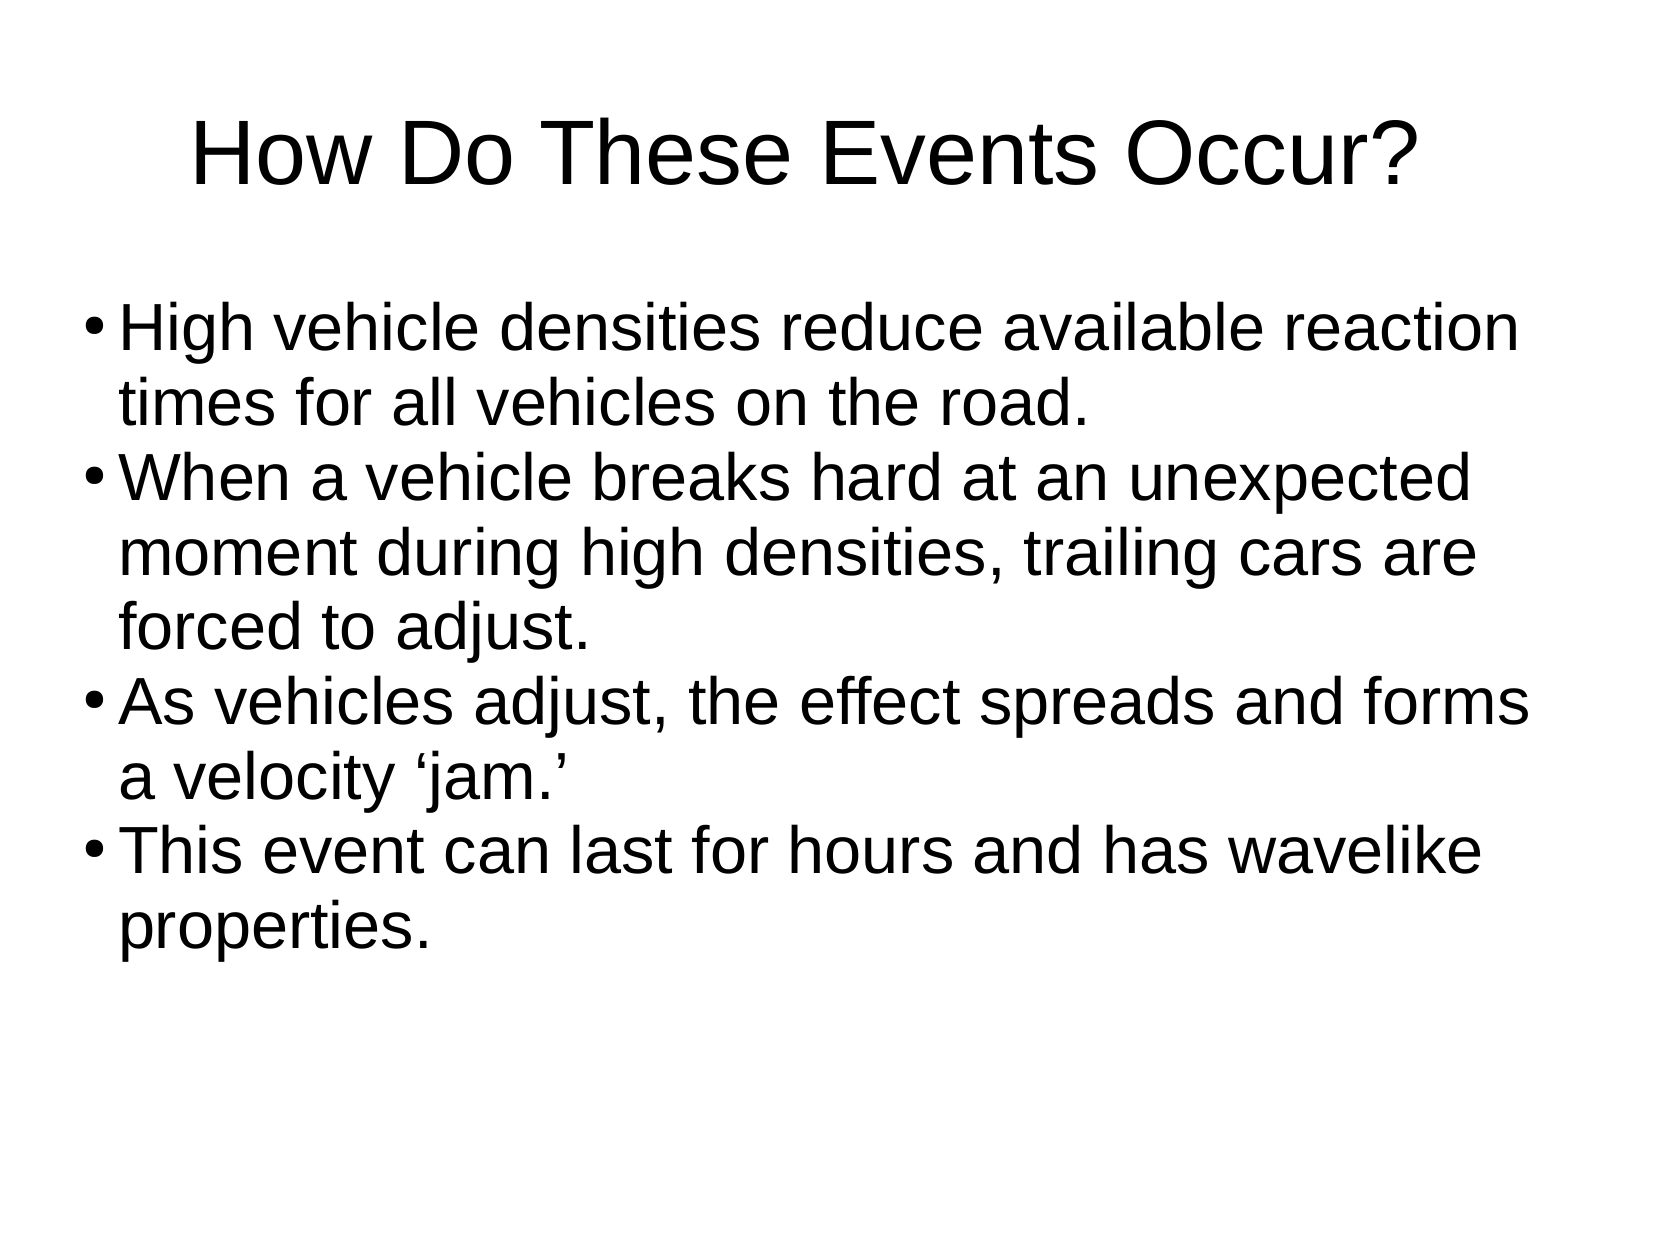

# How Do These Events Occur?
High vehicle densities reduce available reaction times for all vehicles on the road.
When a vehicle breaks hard at an unexpected moment during high densities, trailing cars are forced to adjust.
As vehicles adjust, the effect spreads and forms a velocity ‘jam.’
This event can last for hours and has wavelike properties.